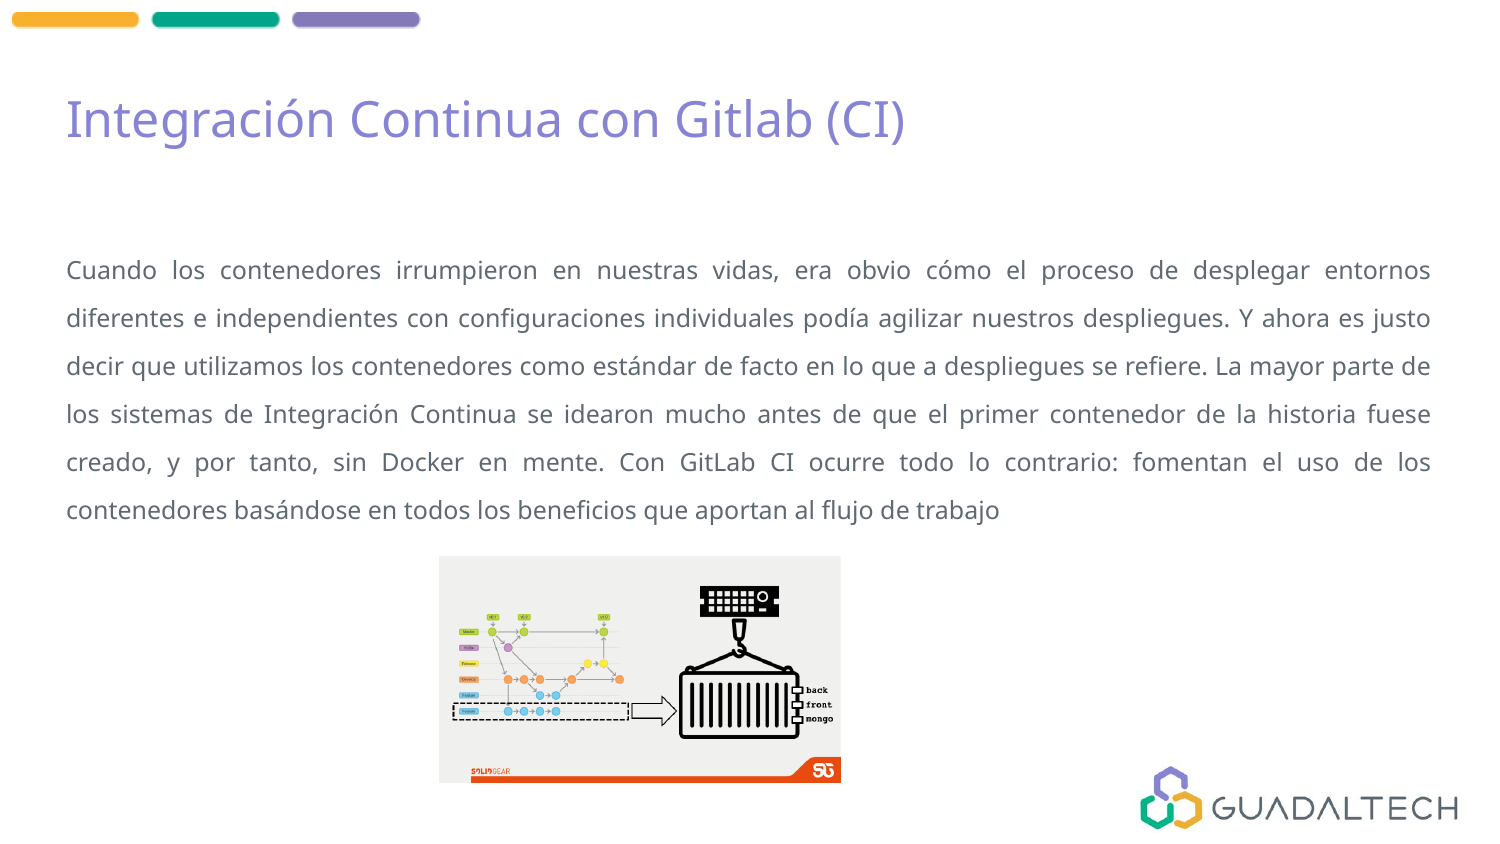

# Integración Continua con Gitlab (CI)
Cuando los contenedores irrumpieron en nuestras vidas, era obvio cómo el proceso de desplegar entornos diferentes e independientes con configuraciones individuales podía agilizar nuestros despliegues. Y ahora es justo decir que utilizamos los contenedores como estándar de facto en lo que a despliegues se refiere. La mayor parte de los sistemas de Integración Continua se idearon mucho antes de que el primer contenedor de la historia fuese creado, y por tanto, sin Docker en mente. Con GitLab CI ocurre todo lo contrario: fomentan el uso de los contenedores basándose en todos los beneficios que aportan al flujo de trabajo